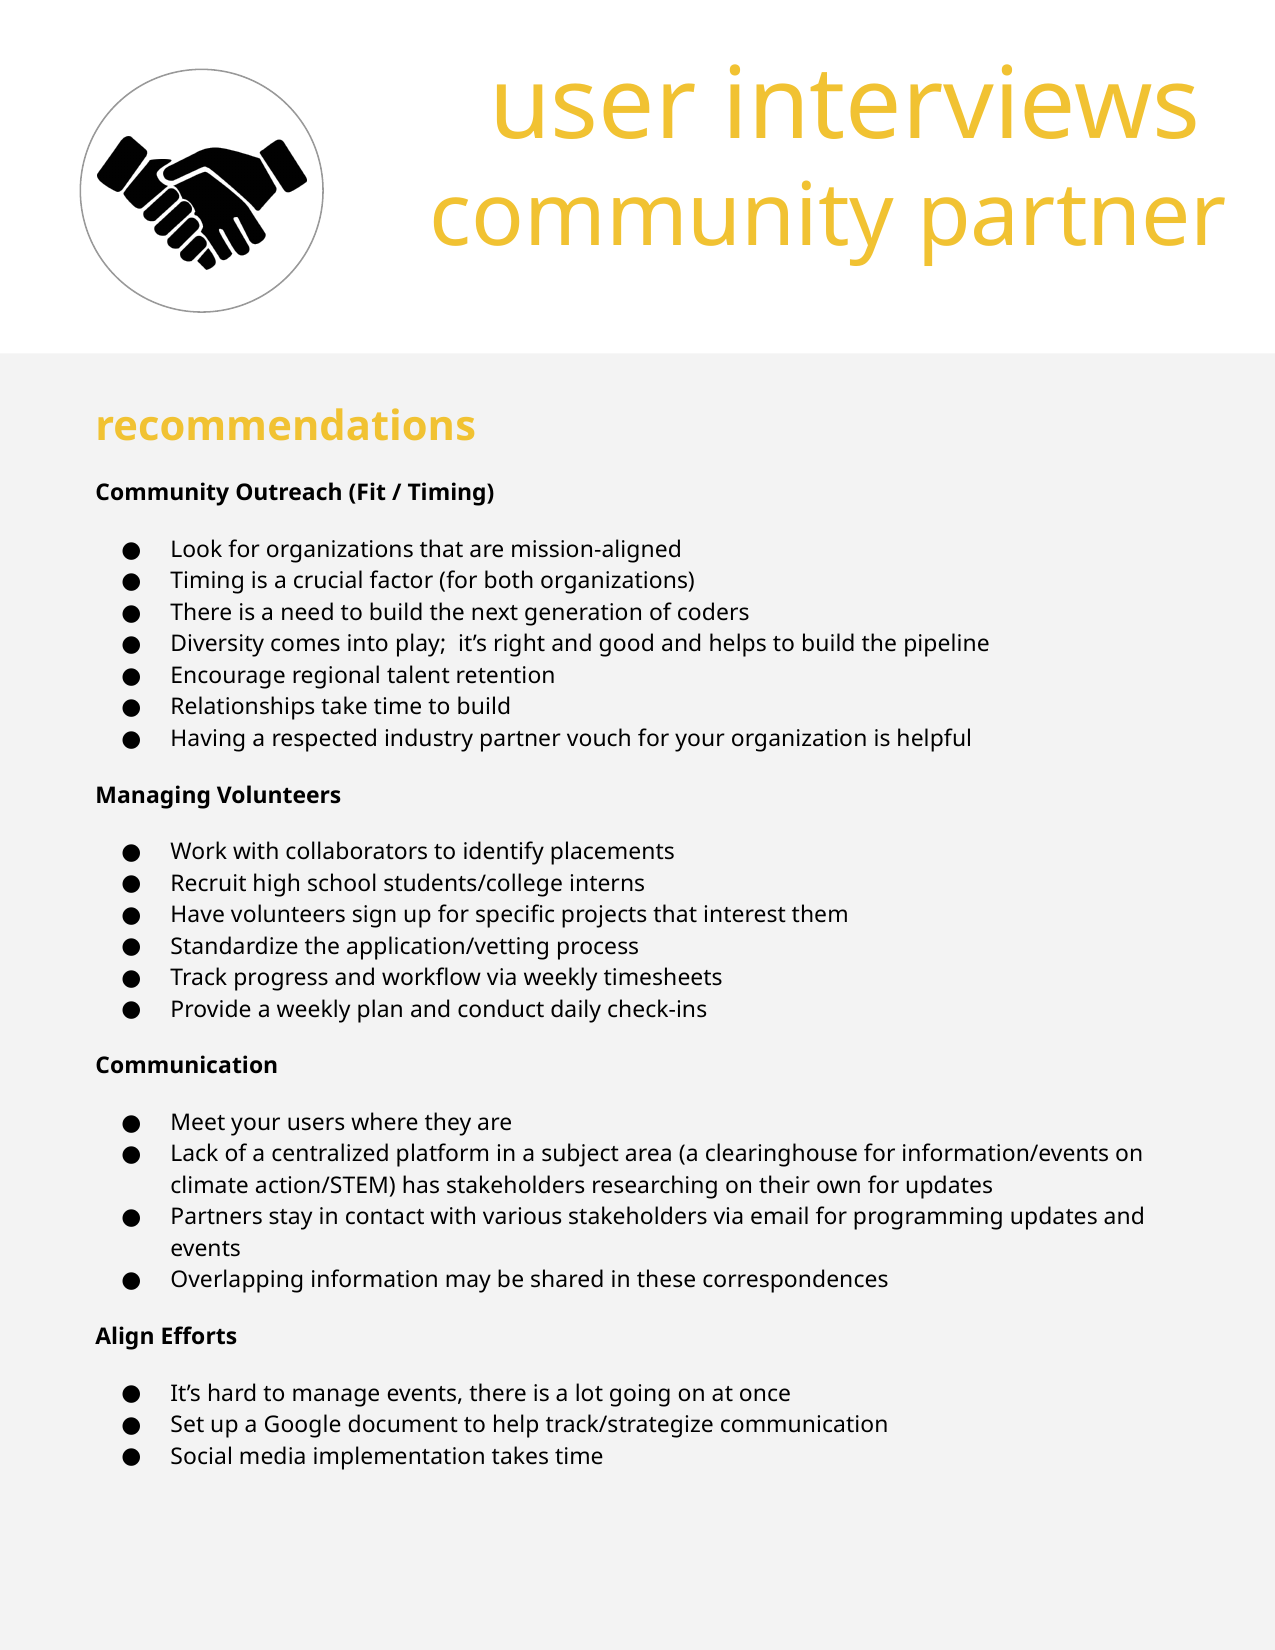

user interviews
community partner
# recommendations
Community Outreach (Fit / Timing)
Look for organizations that are mission-aligned
Timing is a crucial factor (for both organizations)
There is a need to build the next generation of coders
Diversity comes into play; it’s right and good and helps to build the pipeline
Encourage regional talent retention
Relationships take time to build
Having a respected industry partner vouch for your organization is helpful
Managing Volunteers
Work with collaborators to identify placements
Recruit high school students/college interns
Have volunteers sign up for specific projects that interest them
Standardize the application/vetting process
Track progress and workflow via weekly timesheets
Provide a weekly plan and conduct daily check-ins
Communication
Meet your users where they are
Lack of a centralized platform in a subject area (a clearinghouse for information/events on climate action/STEM) has stakeholders researching on their own for updates
Partners stay in contact with various stakeholders via email for programming updates and events
Overlapping information may be shared in these correspondences
Align Efforts
It’s hard to manage events, there is a lot going on at once
Set up a Google document to help track/strategize communication
Social media implementation takes time